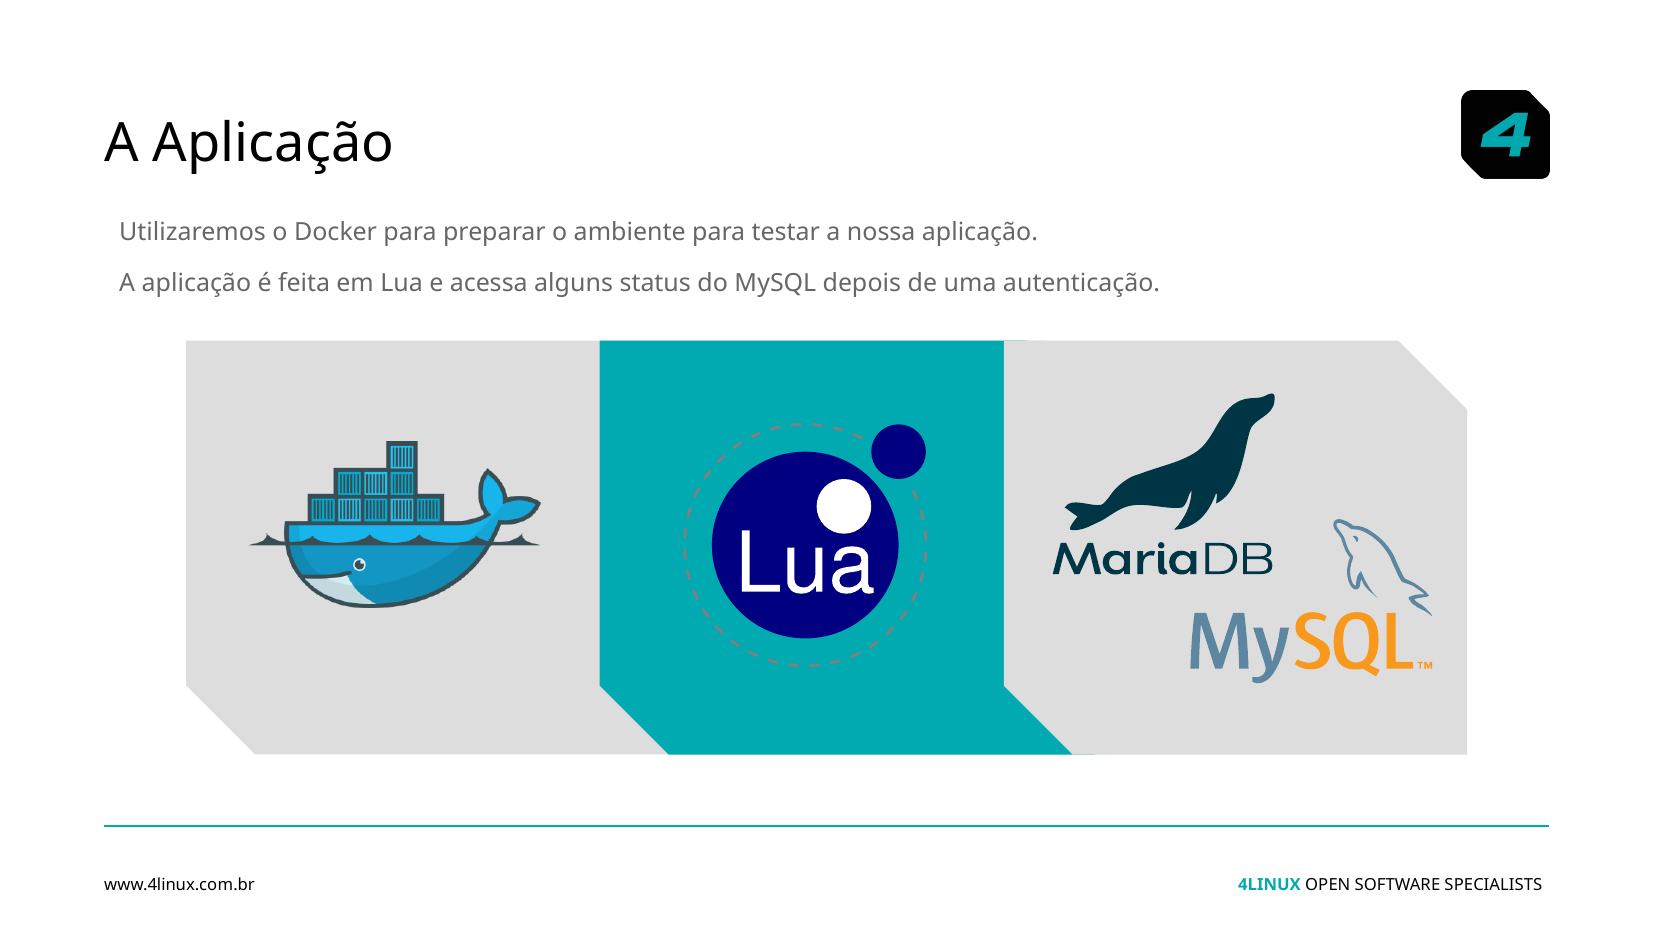

# A Aplicação
Utilizaremos o Docker para preparar o ambiente para testar a nossa aplicação.
A aplicação é feita em Lua e acessa alguns status do MySQL depois de uma autenticação.
4LINUX OPEN SOFTWARE SPECIALISTS